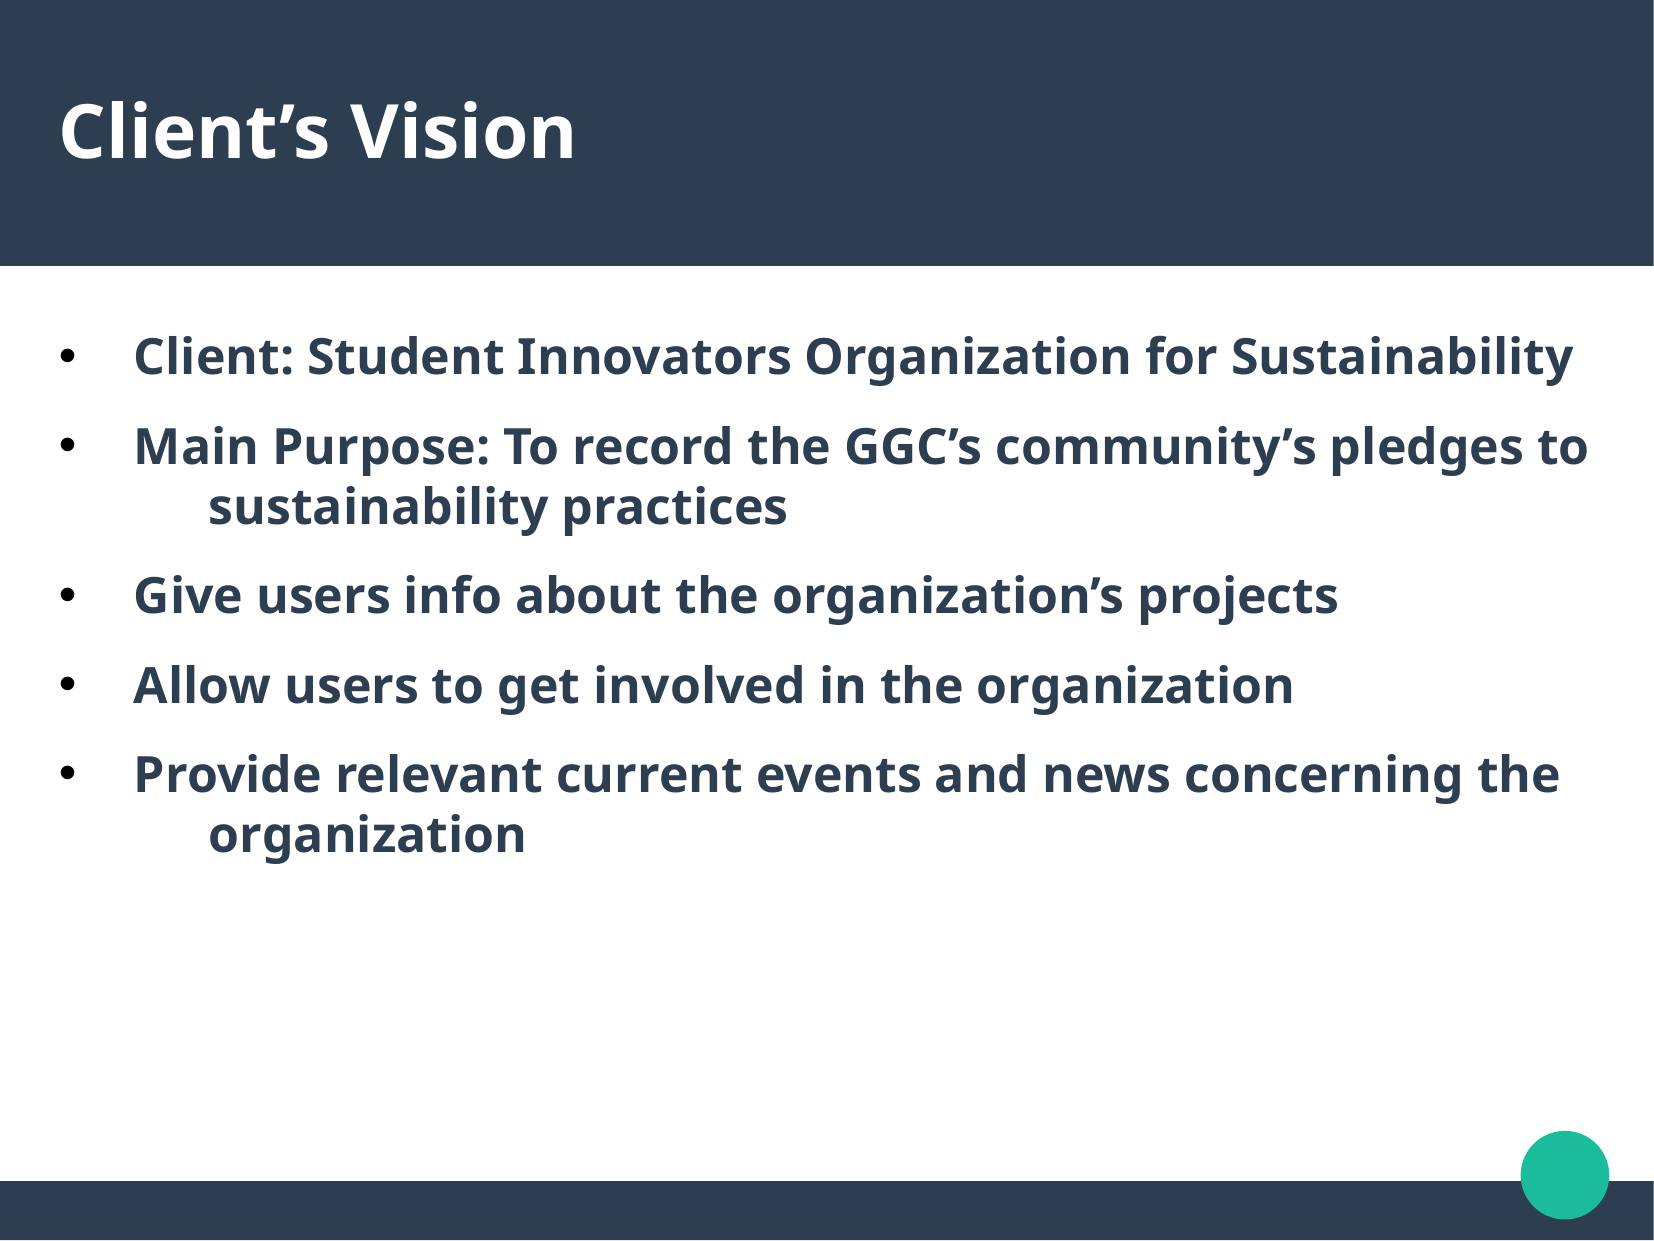

# Client’s Vision
Client: Student Innovators Organization for Sustainability
Main Purpose: To record the GGC’s community’s pledges to sustainability practices
Give users info about the organization’s projects
Allow users to get involved in the organization
Provide relevant current events and news concerning the organization